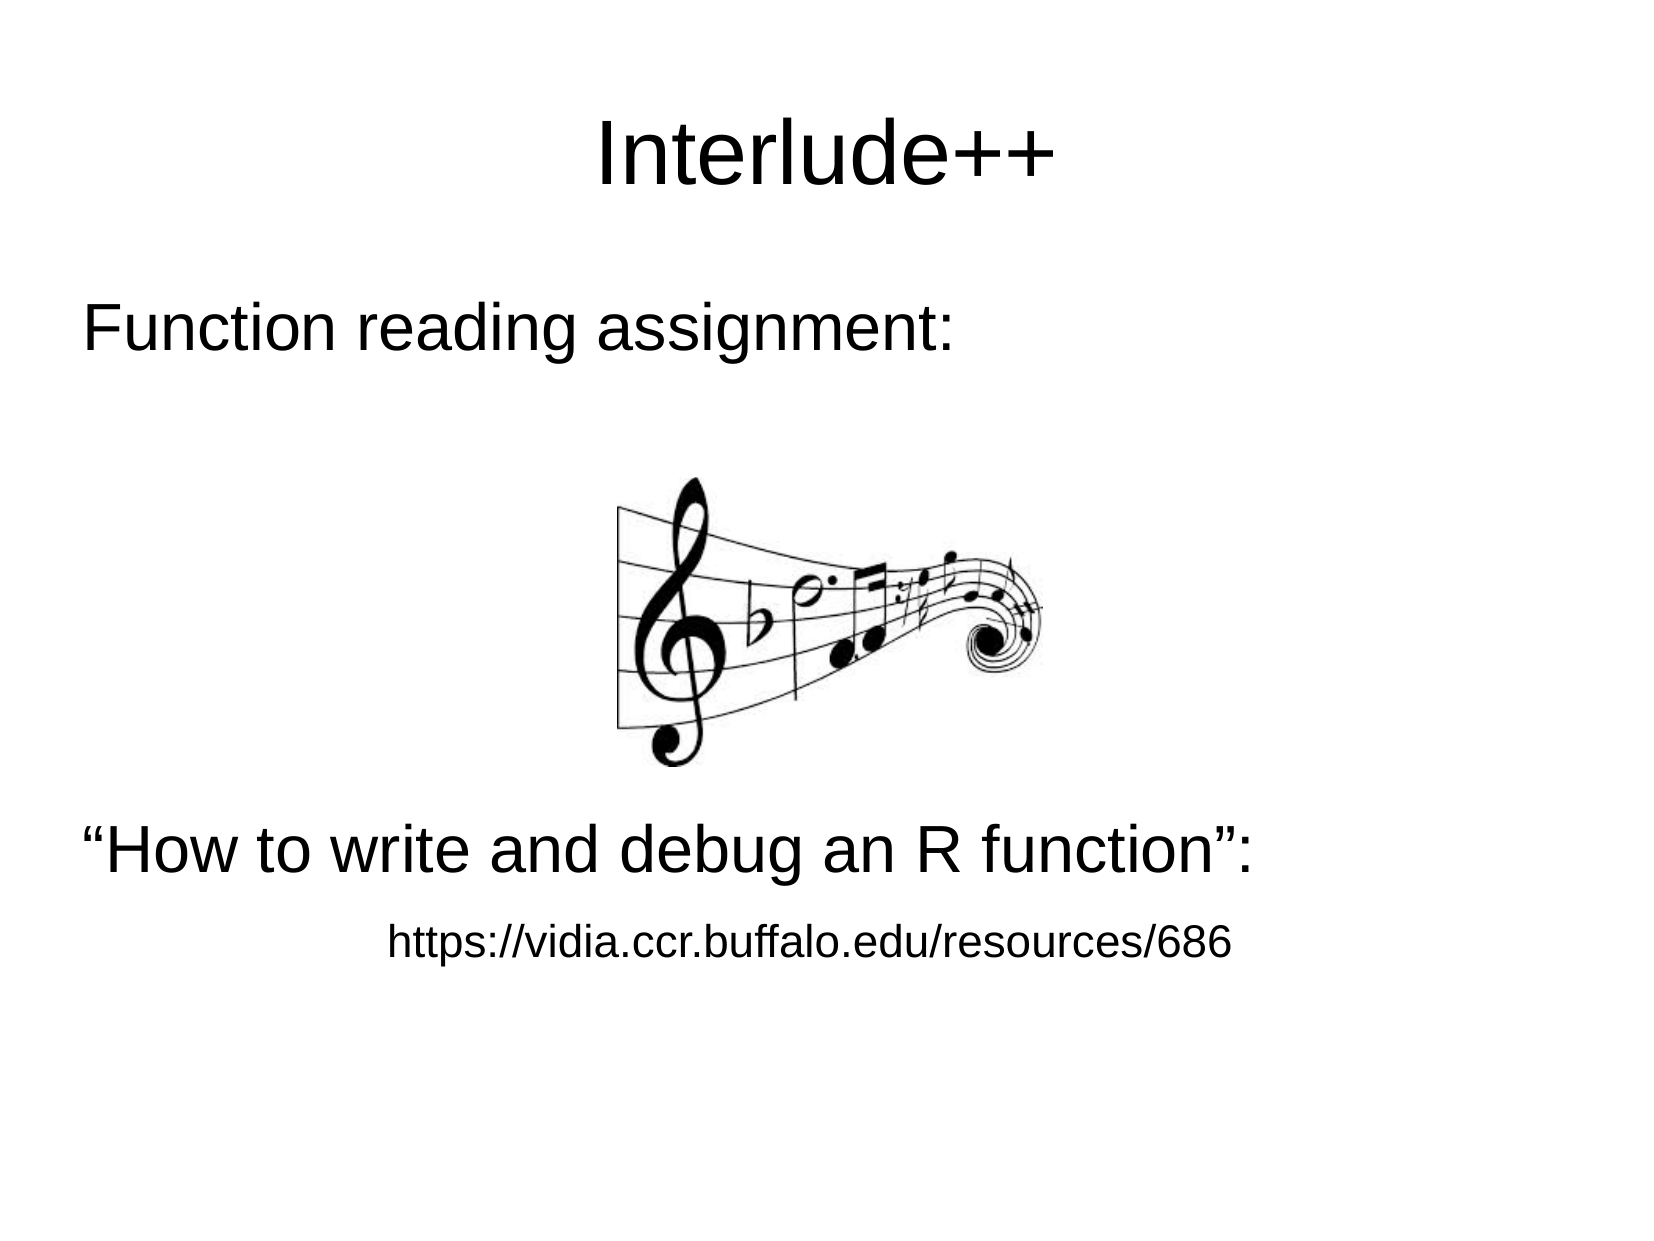

# Interlude++
Function reading assignment:
“How to write and debug an R function”:
https://vidia.ccr.buffalo.edu/resources/686